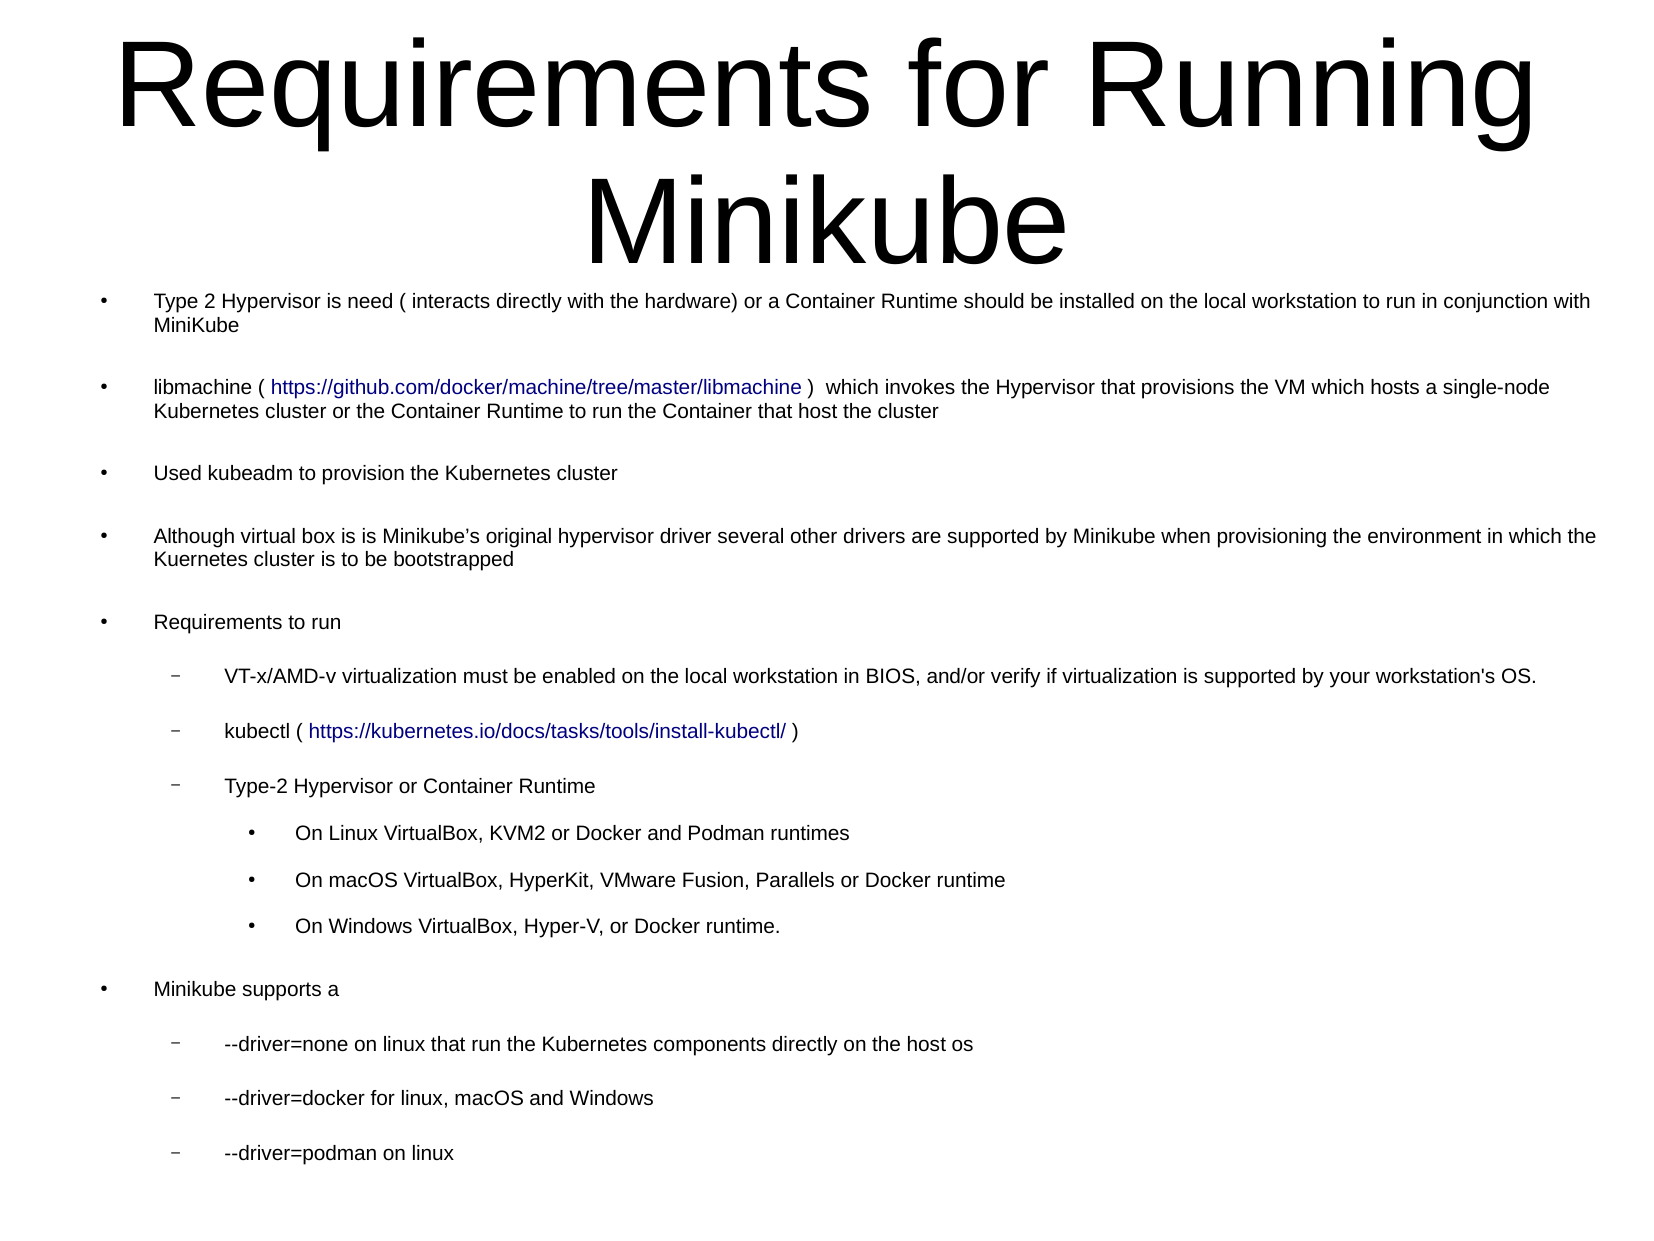

# Requirements for Running Minikube
Type 2 Hypervisor is need ( interacts directly with the hardware) or a Container Runtime should be installed on the local workstation to run in conjunction with MiniKube
libmachine ( https://github.com/docker/machine/tree/master/libmachine ) which invokes the Hypervisor that provisions the VM which hosts a single-node Kubernetes cluster or the Container Runtime to run the Container that host the cluster
Used kubeadm to provision the Kubernetes cluster
Although virtual box is is Minikube’s original hypervisor driver several other drivers are supported by Minikube when provisioning the environment in which the Kuernetes cluster is to be bootstrapped
Requirements to run
VT-x/AMD-v virtualization must be enabled on the local workstation in BIOS, and/or verify if virtualization is supported by your workstation's OS.
kubectl ( https://kubernetes.io/docs/tasks/tools/install-kubectl/ )
Type-2 Hypervisor or Container Runtime
On Linux VirtualBox, KVM2 or Docker and Podman runtimes
On macOS VirtualBox, HyperKit, VMware Fusion, Parallels or Docker runtime
On Windows VirtualBox, Hyper-V, or Docker runtime.
Minikube supports a
--driver=none on linux that run the Kubernetes components directly on the host os
--driver=docker for linux, macOS and Windows
--driver=podman on linux